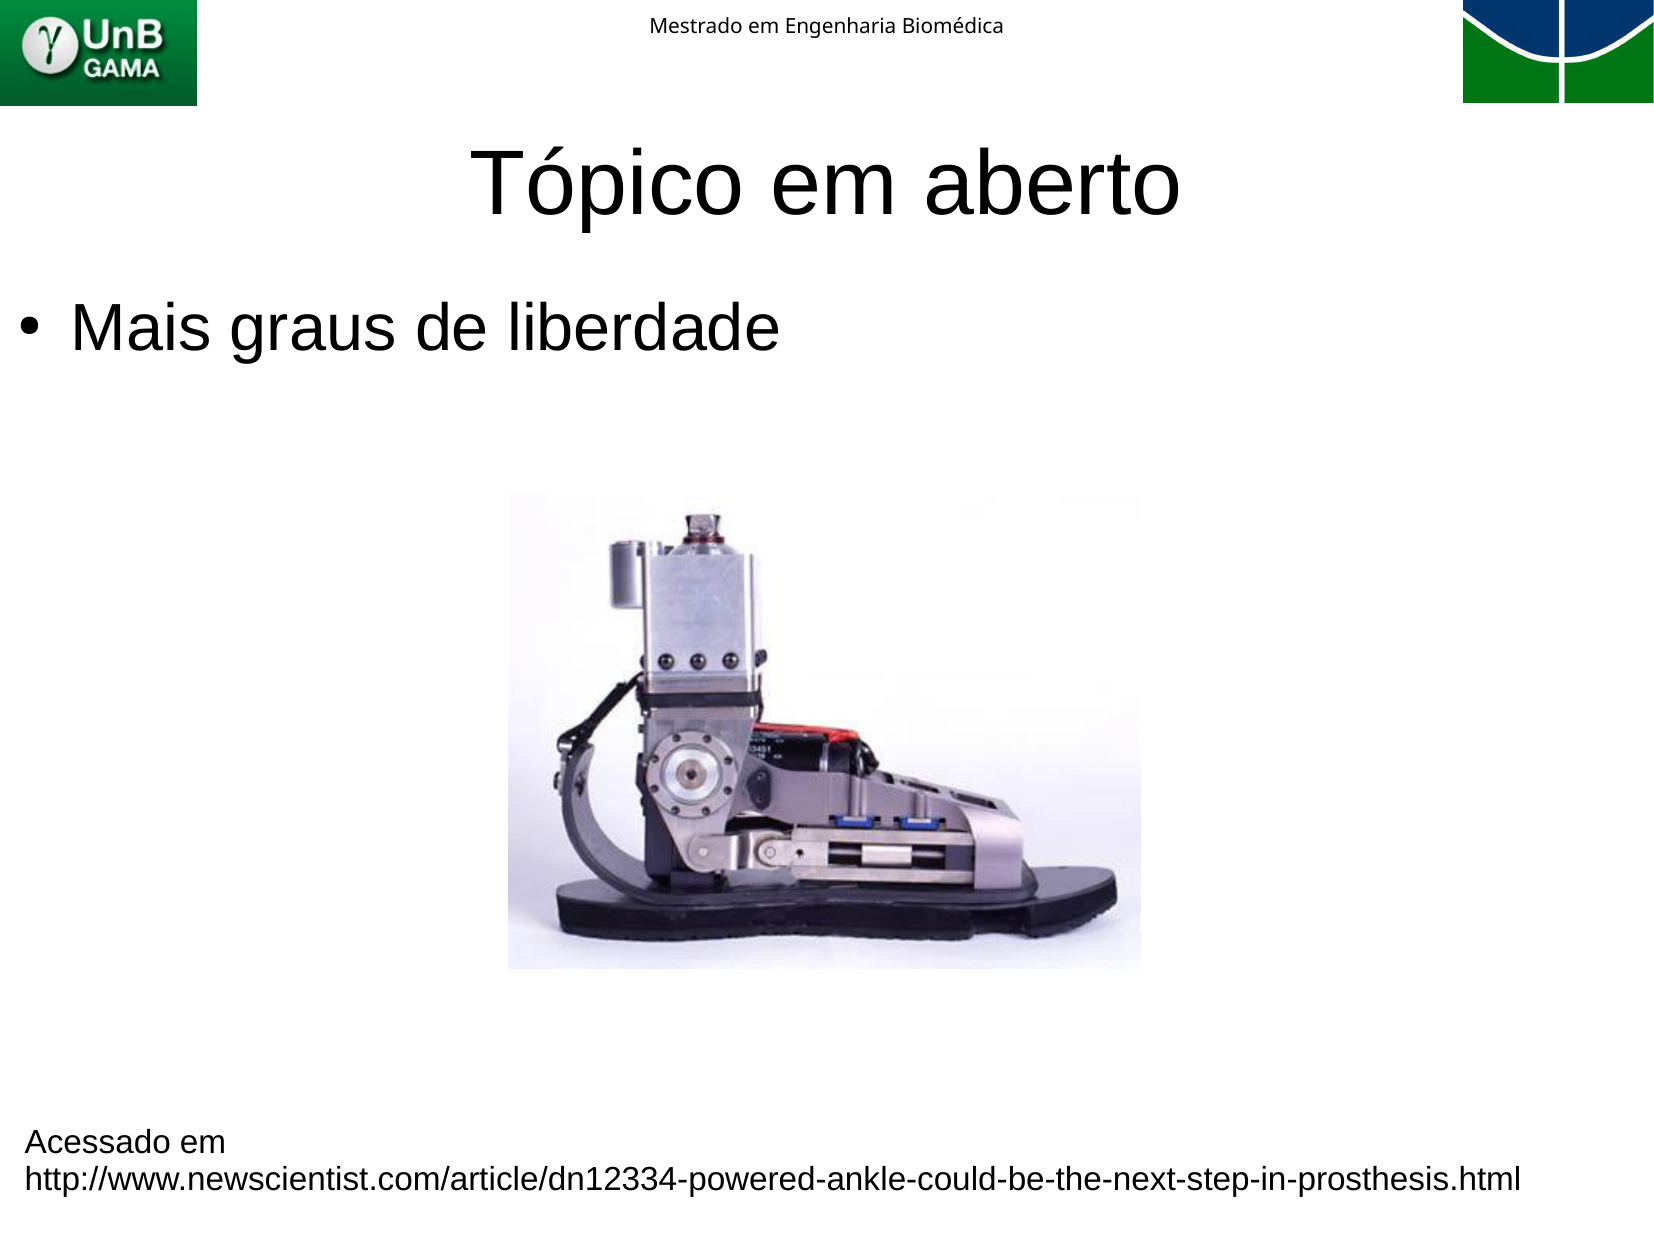

# Tópico em aberto
Mais graus de liberdade
Acessado em
http://www.newscientist.com/article/dn12334-powered-ankle-could-be-the-next-step-in-prosthesis.html